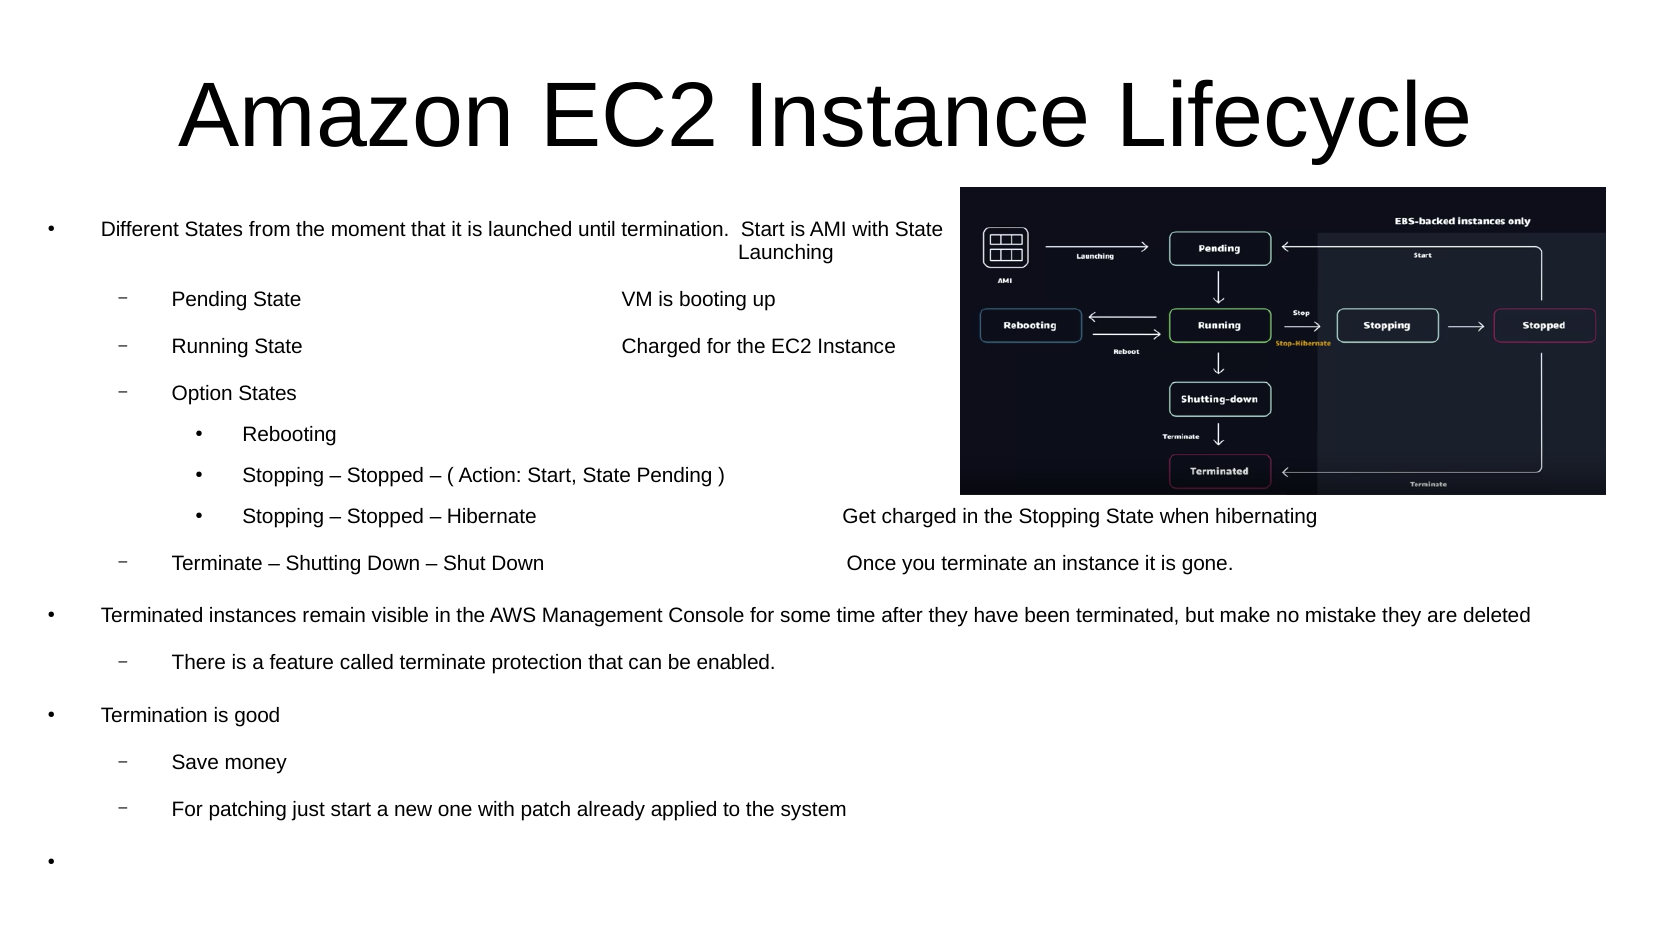

# Amazon EC2 Instance Lifecycle
Different States from the moment that it is launched until termination. Start is AMI with State
 Launching
Pending State					VM is booting up
Running State					Charged for the EC2 Instance
Option States
Rebooting
Stopping – Stopped – ( Action: Start, State Pending )
Stopping – Stopped – Hibernate 				Get charged in the Stopping State when hibernating
Terminate – Shutting Down – Shut Down 				Once you terminate an instance it is gone.
Terminated instances remain visible in the AWS Management Console for some time after they have been terminated, but make no mistake they are deleted
There is a feature called terminate protection that can be enabled.
Termination is good
Save money
For patching just start a new one with patch already applied to the system